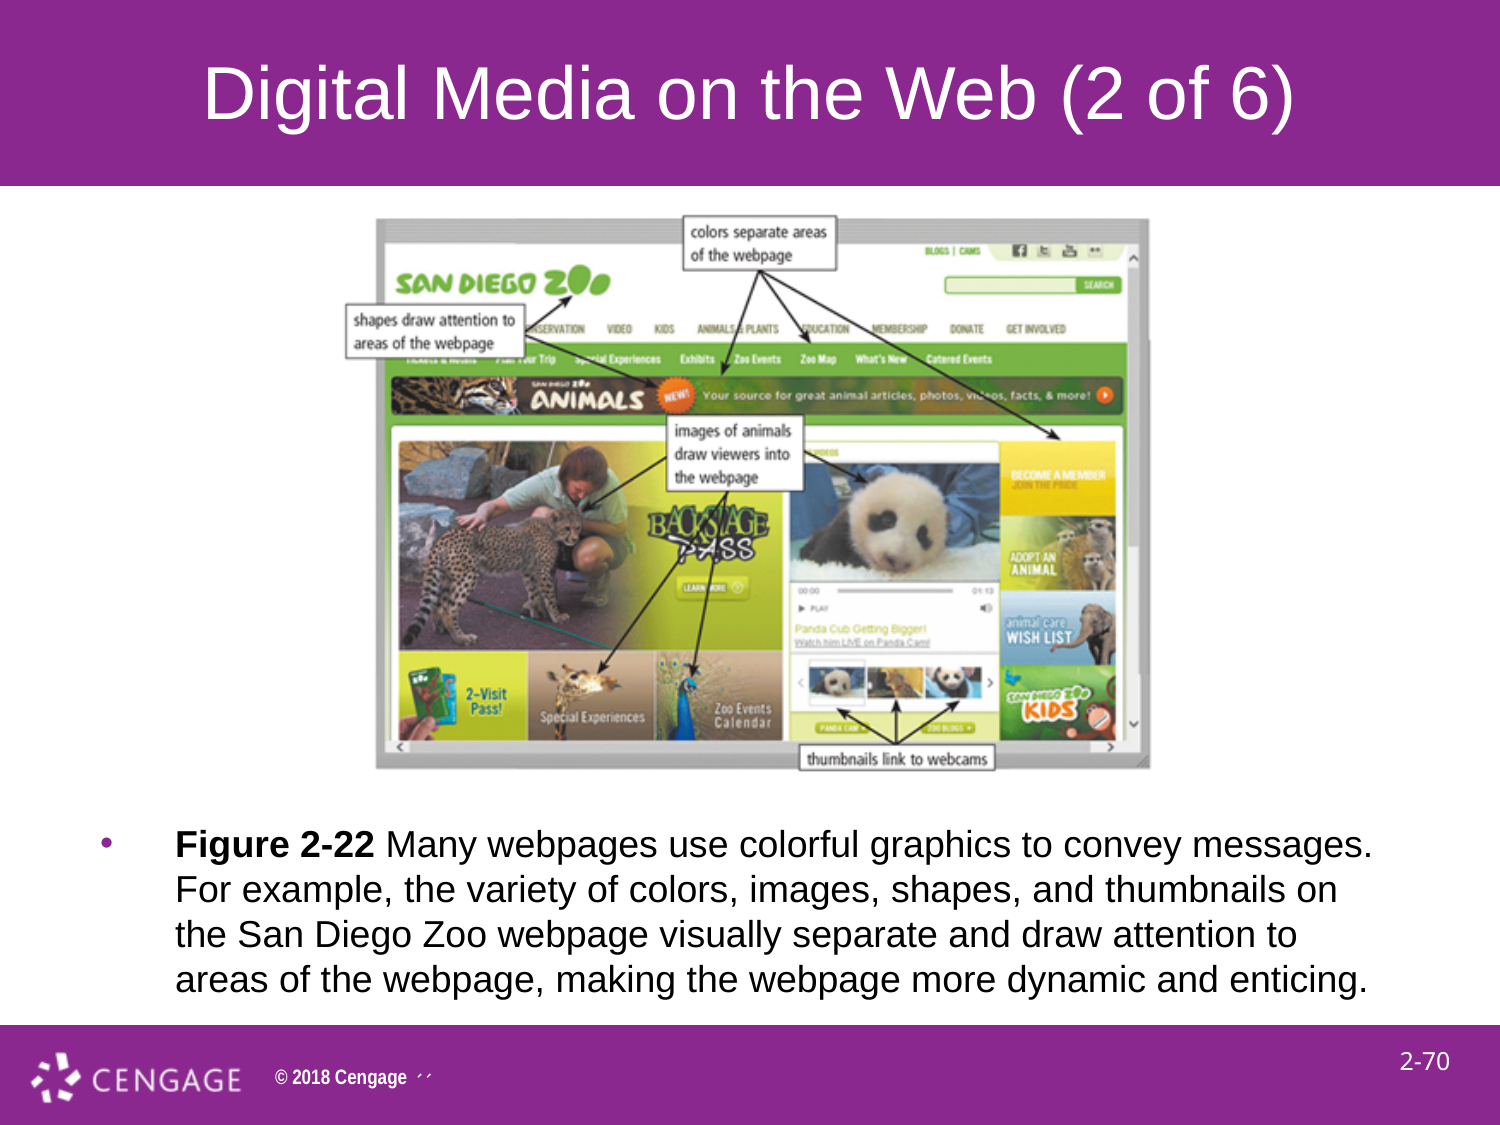

# Digital Media on the Web (2 of 6)
Figure 2-22 Many webpages use colorful graphics to convey messages. For example, the variety of colors, images, shapes, and thumbnails on the San Diego Zoo webpage visually separate and draw attention to areas of the webpage, making the webpage more dynamic and enticing.